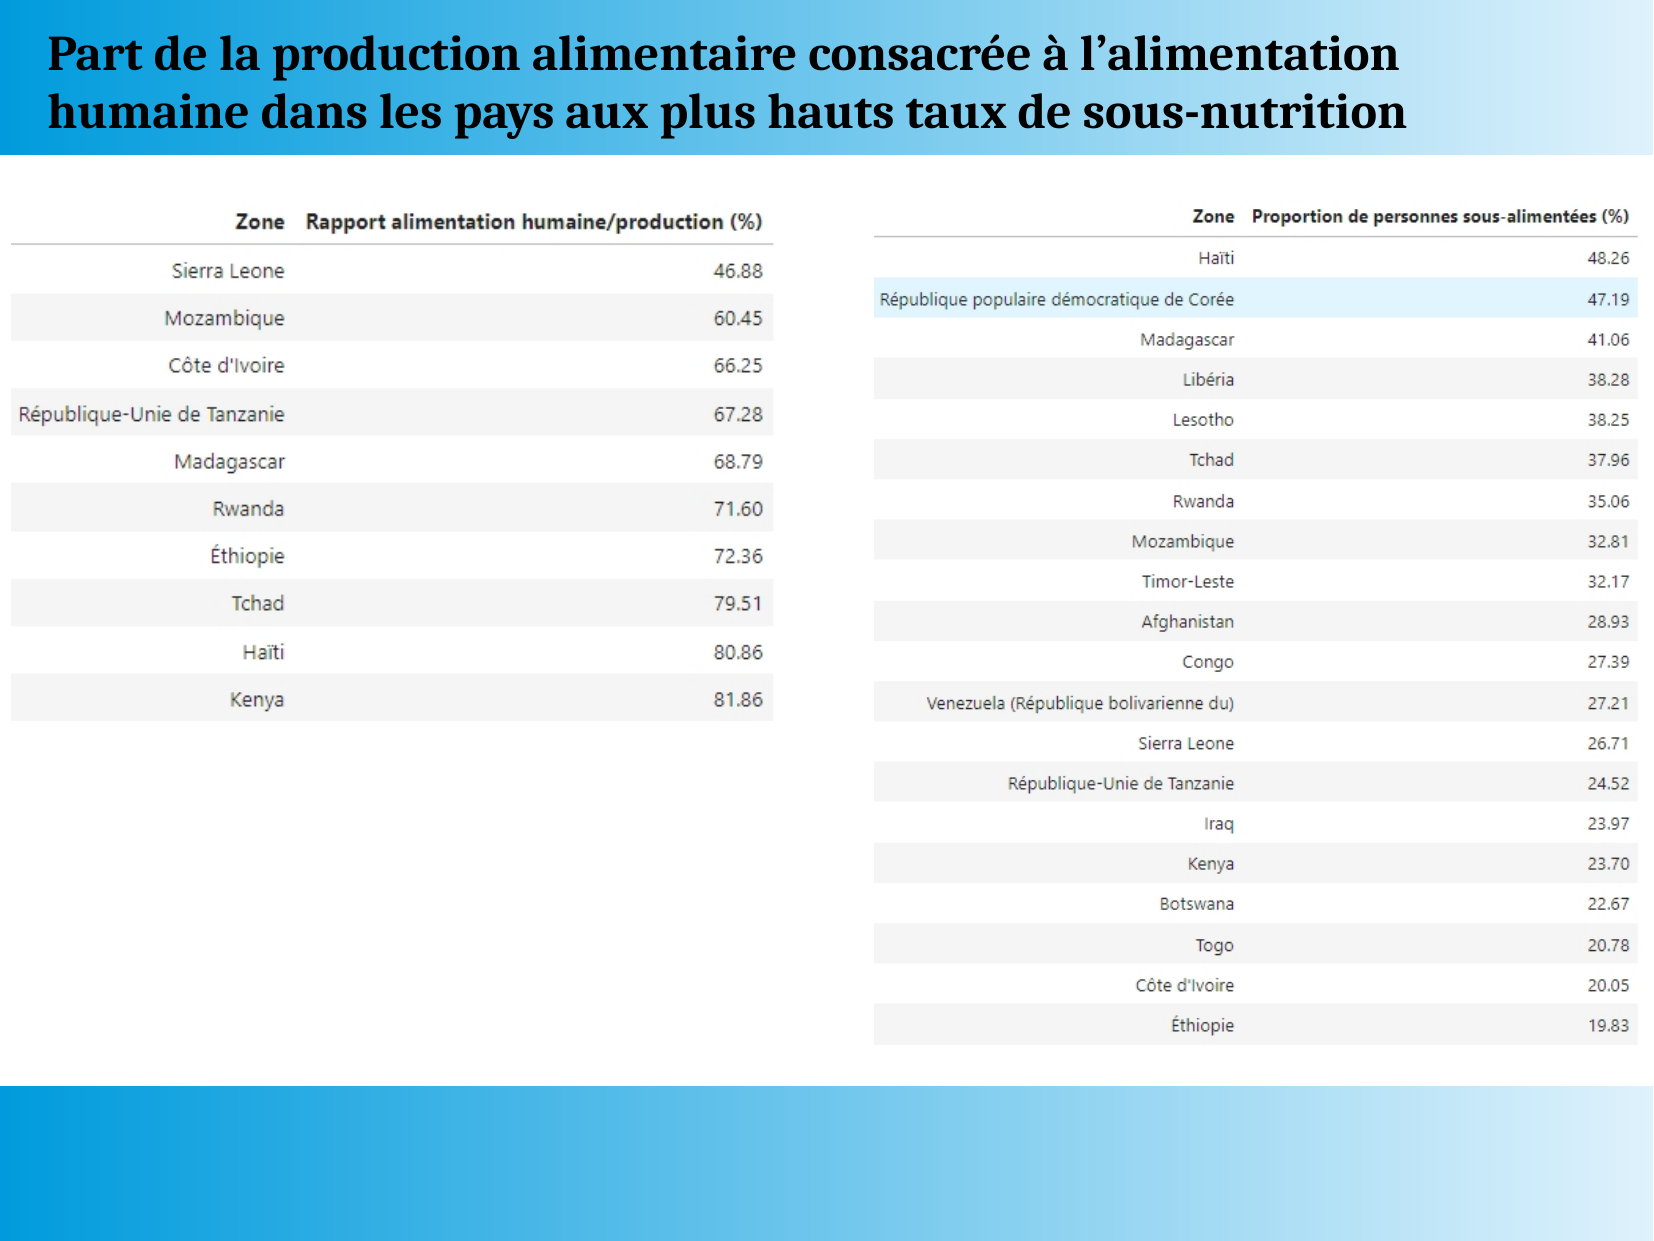

# Part de la production alimentaire consacrée à l’alimentation humaine dans les pays aux plus hauts taux de sous-nutrition